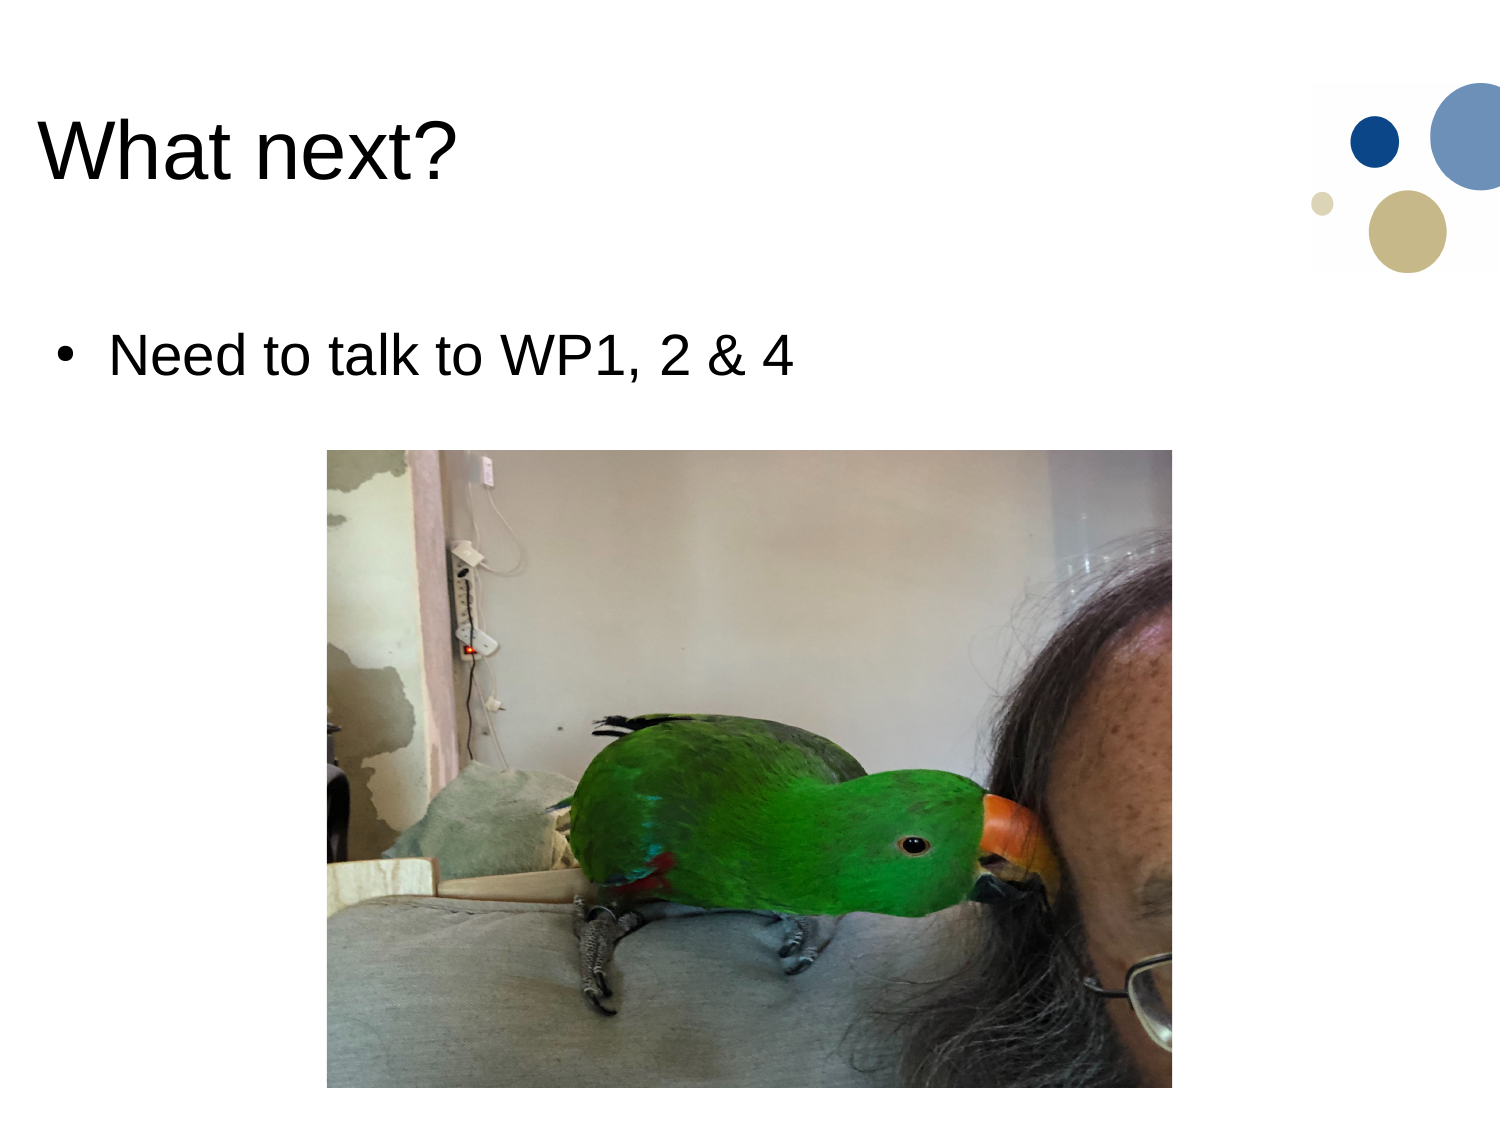

# What next?
Need to talk to WP1, 2 & 4